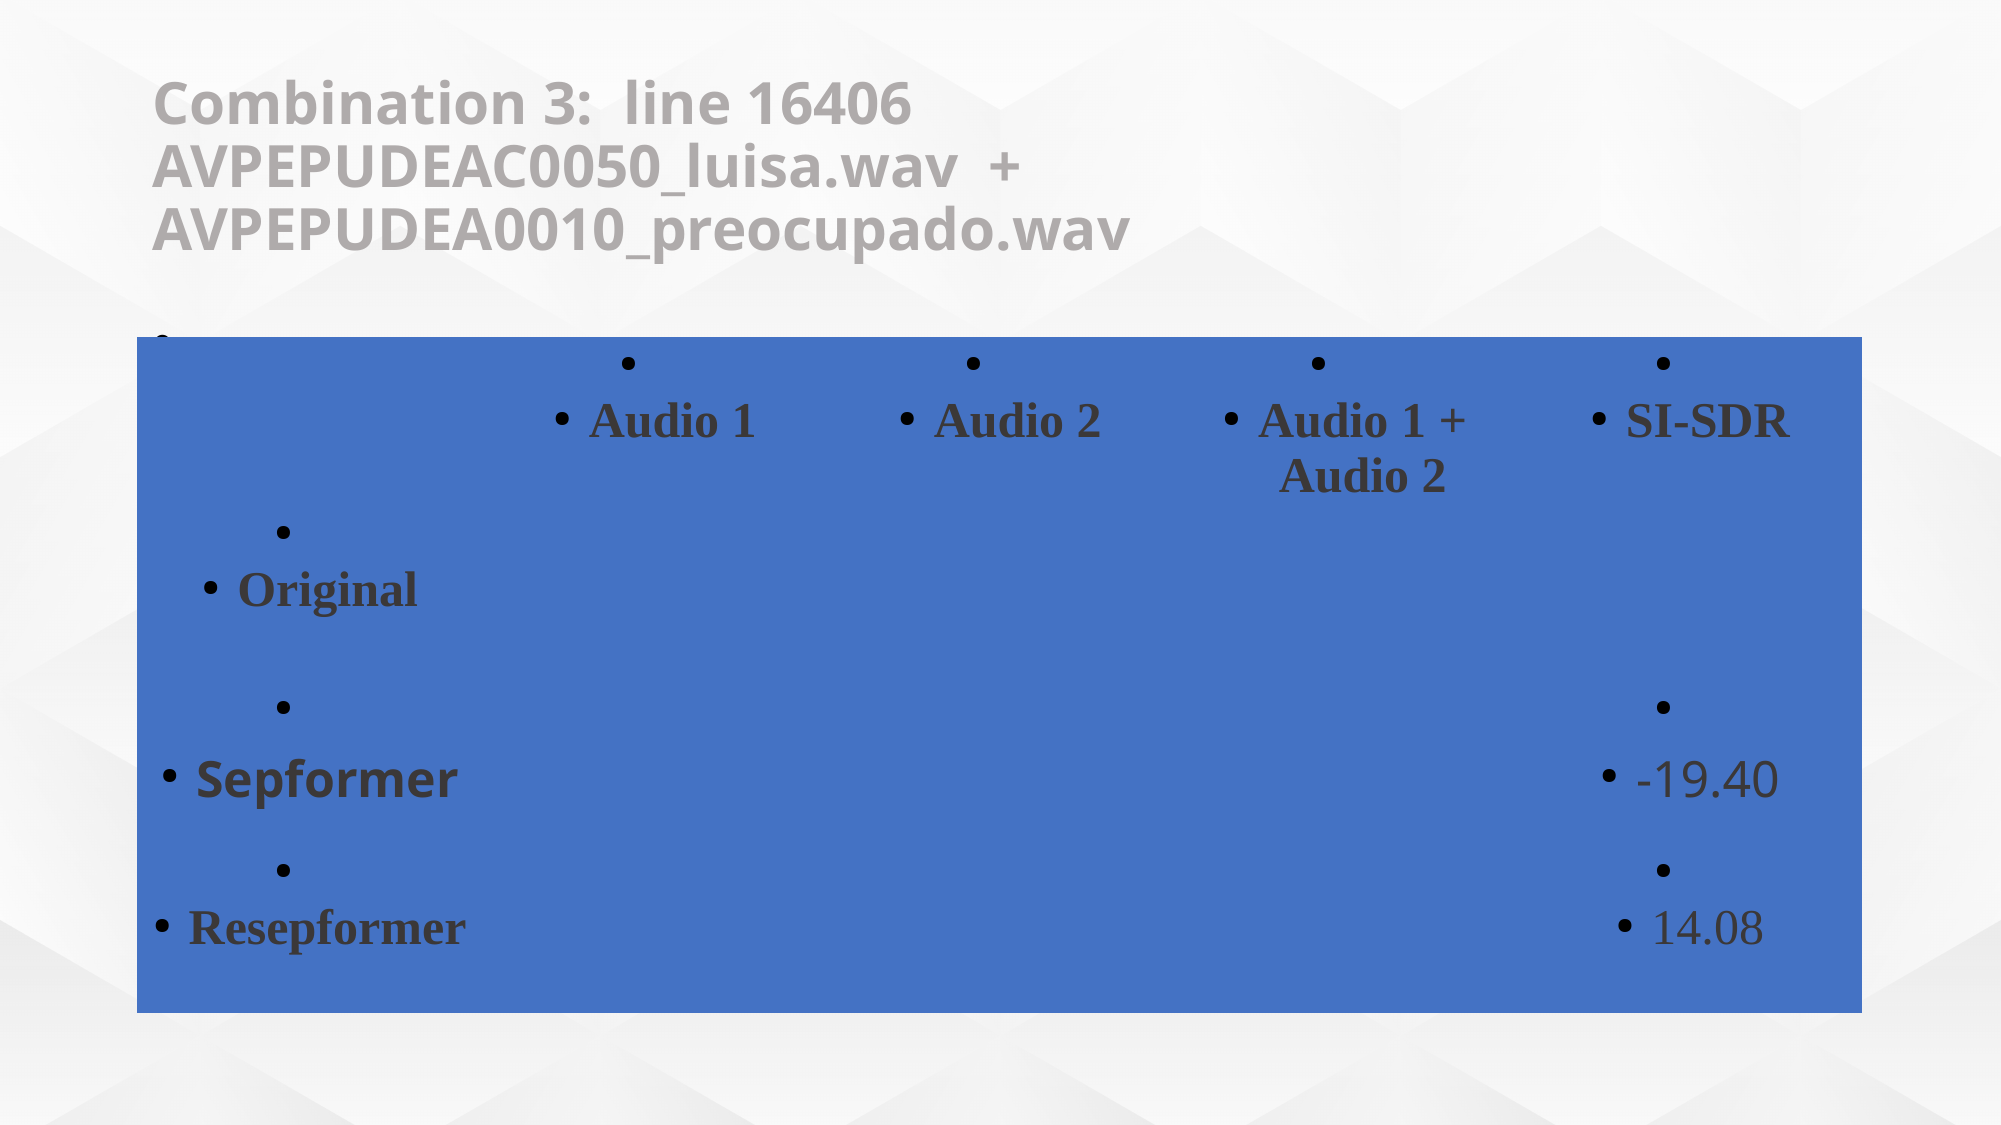

# Combination 3: line 16406 AVPEPUDEAC0050_luisa.wav + AVPEPUDEA0010_preocupado.wav
| | Audio 1 | Audio 2 | Audio 1 + Audio 2 | SI-SDR |
| --- | --- | --- | --- | --- |
| Original | | | | |
| Sepformer | | | | -19.40 |
| Resepformer | | | | 14.08 |